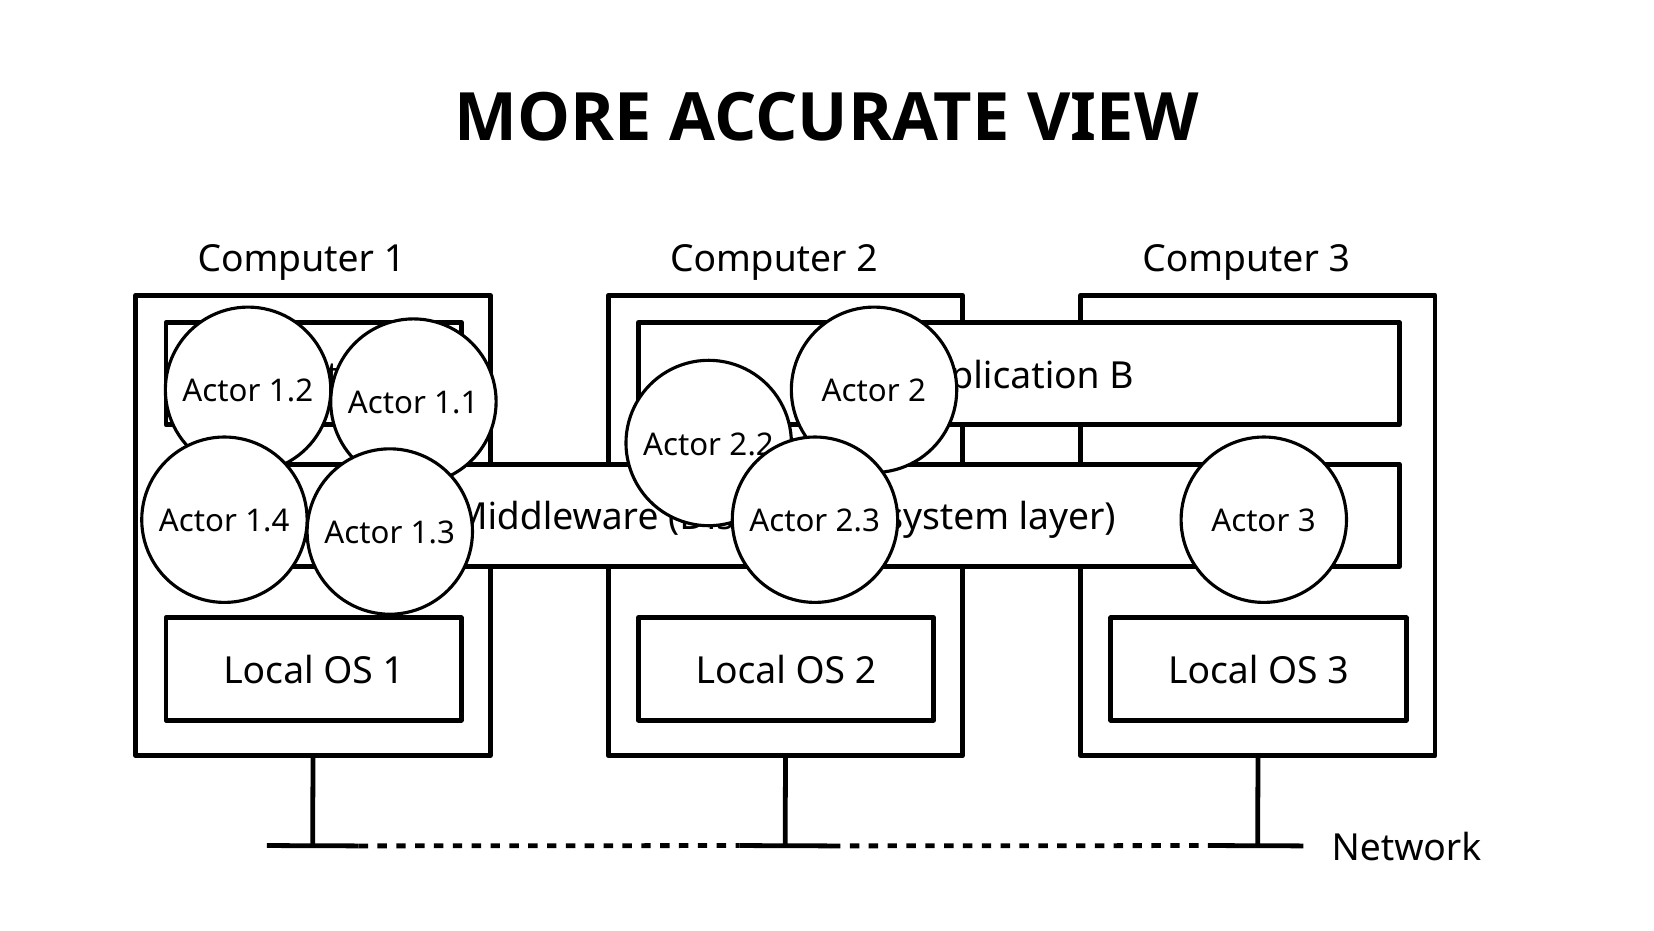

# MORE ACCURATE VIEW
Computer 1
Computer 2
Computer 3
Actor 1.2
Actor 2
Actor 1.1
Application A
Application B
Actor 2.2
Actor 1.4
Actor 2.3
Actor 3
Actor 1.3
Middleware (Distributed system layer)
Local OS 1
Local OS 2
Local OS 3
Network